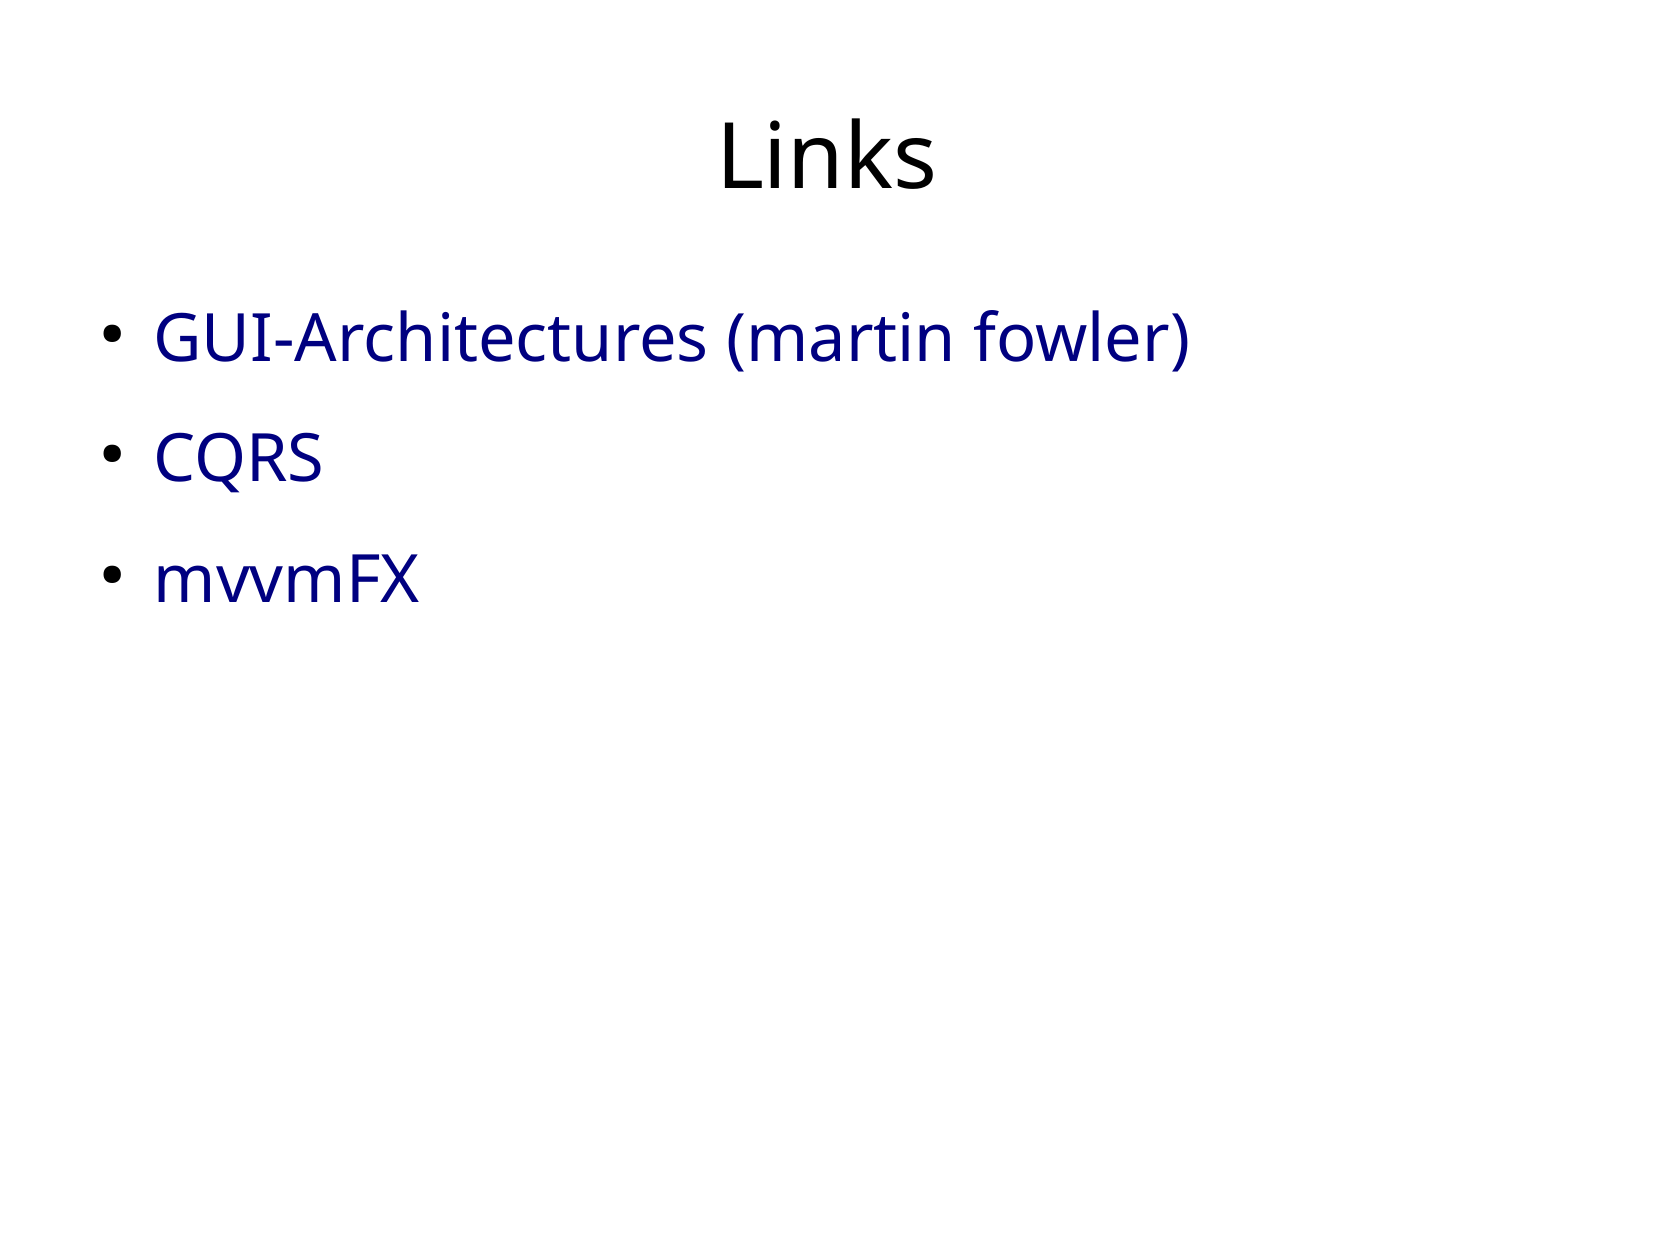

# Links
GUI-Architectures (martin fowler)
CQRS
mvvmFX